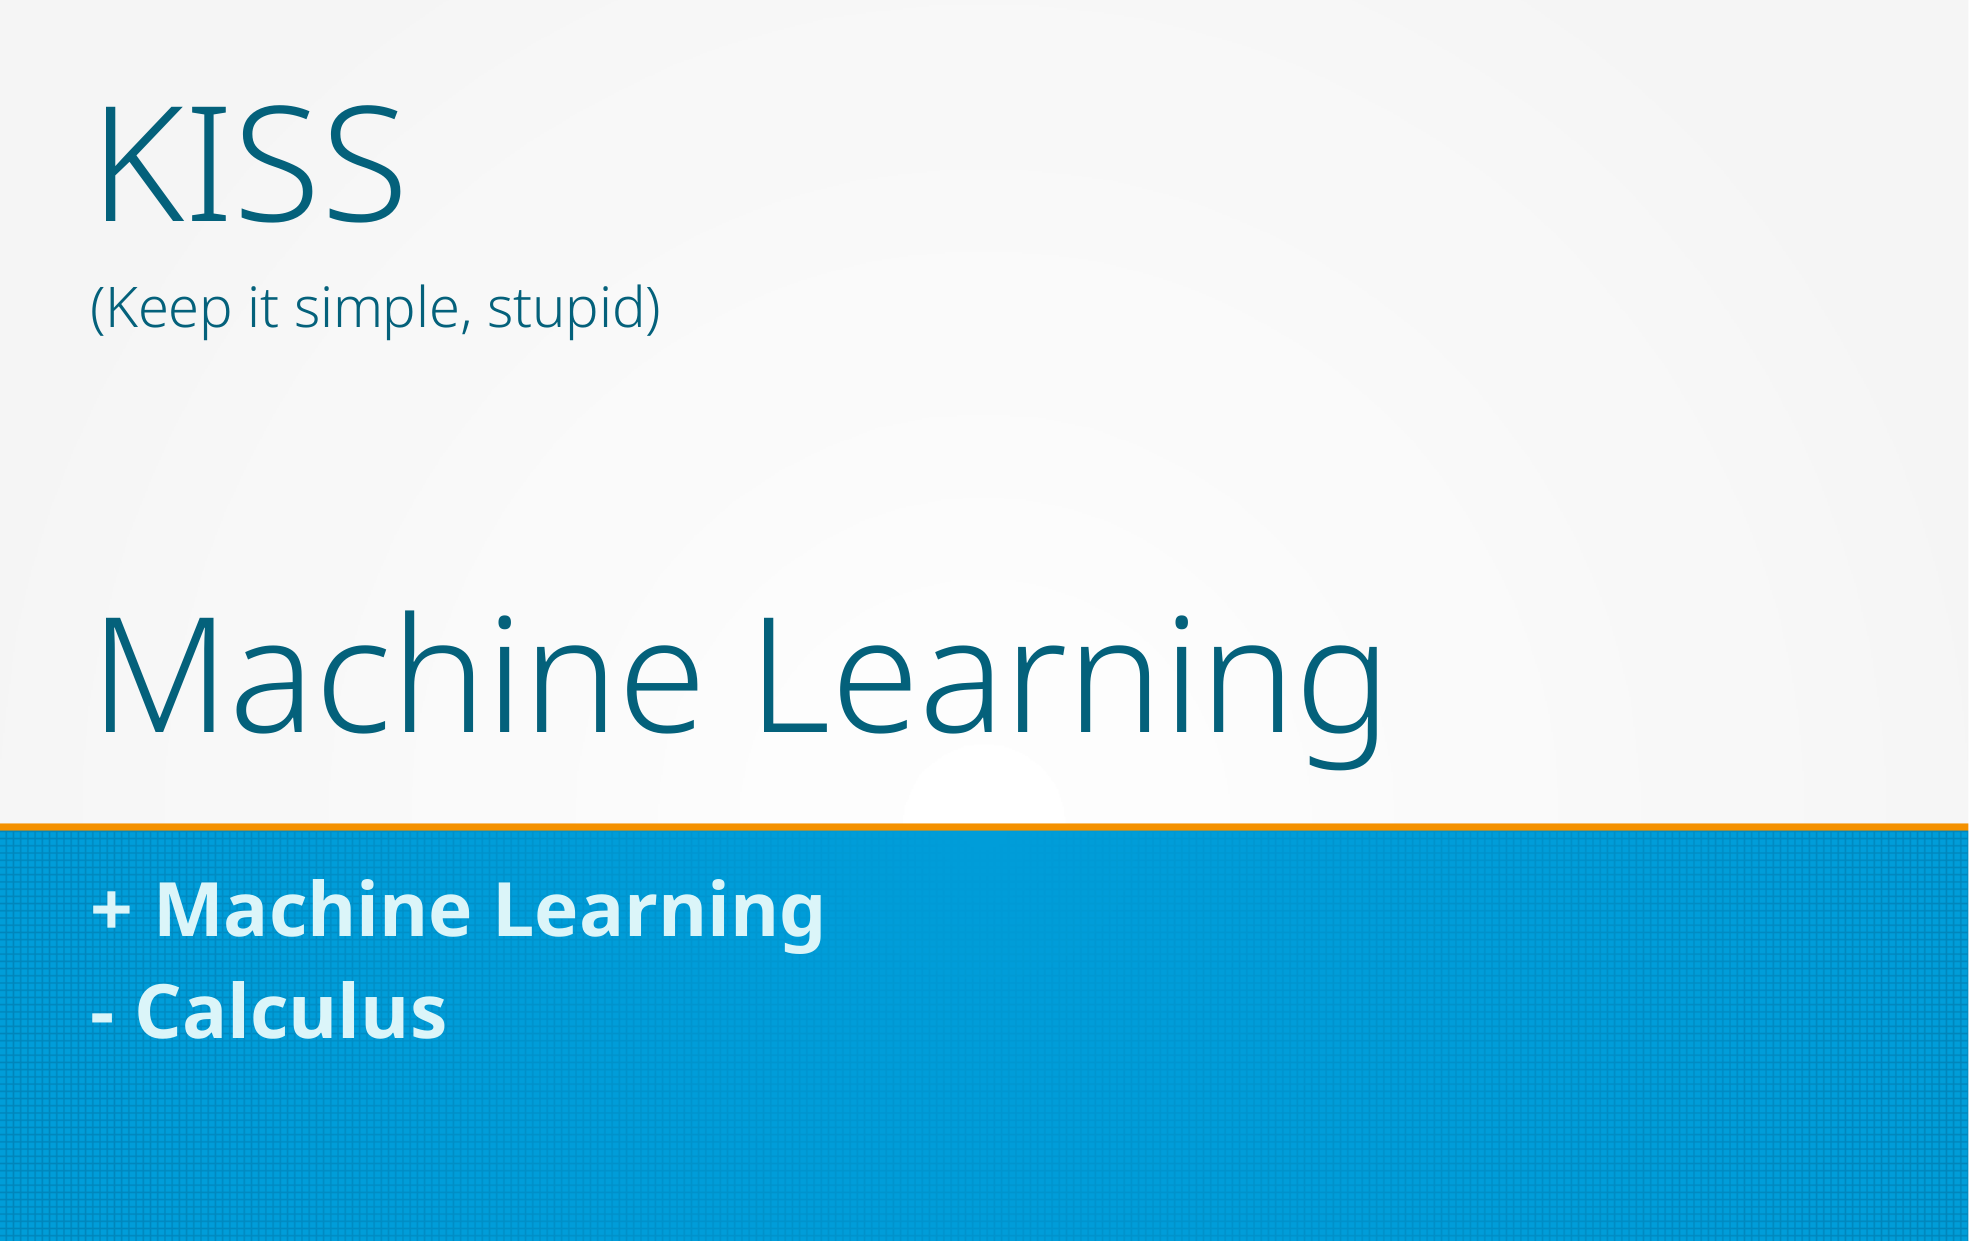

# KISS (Keep it simple, stupid) Machine Learning
+ Machine Learning
- Calculus